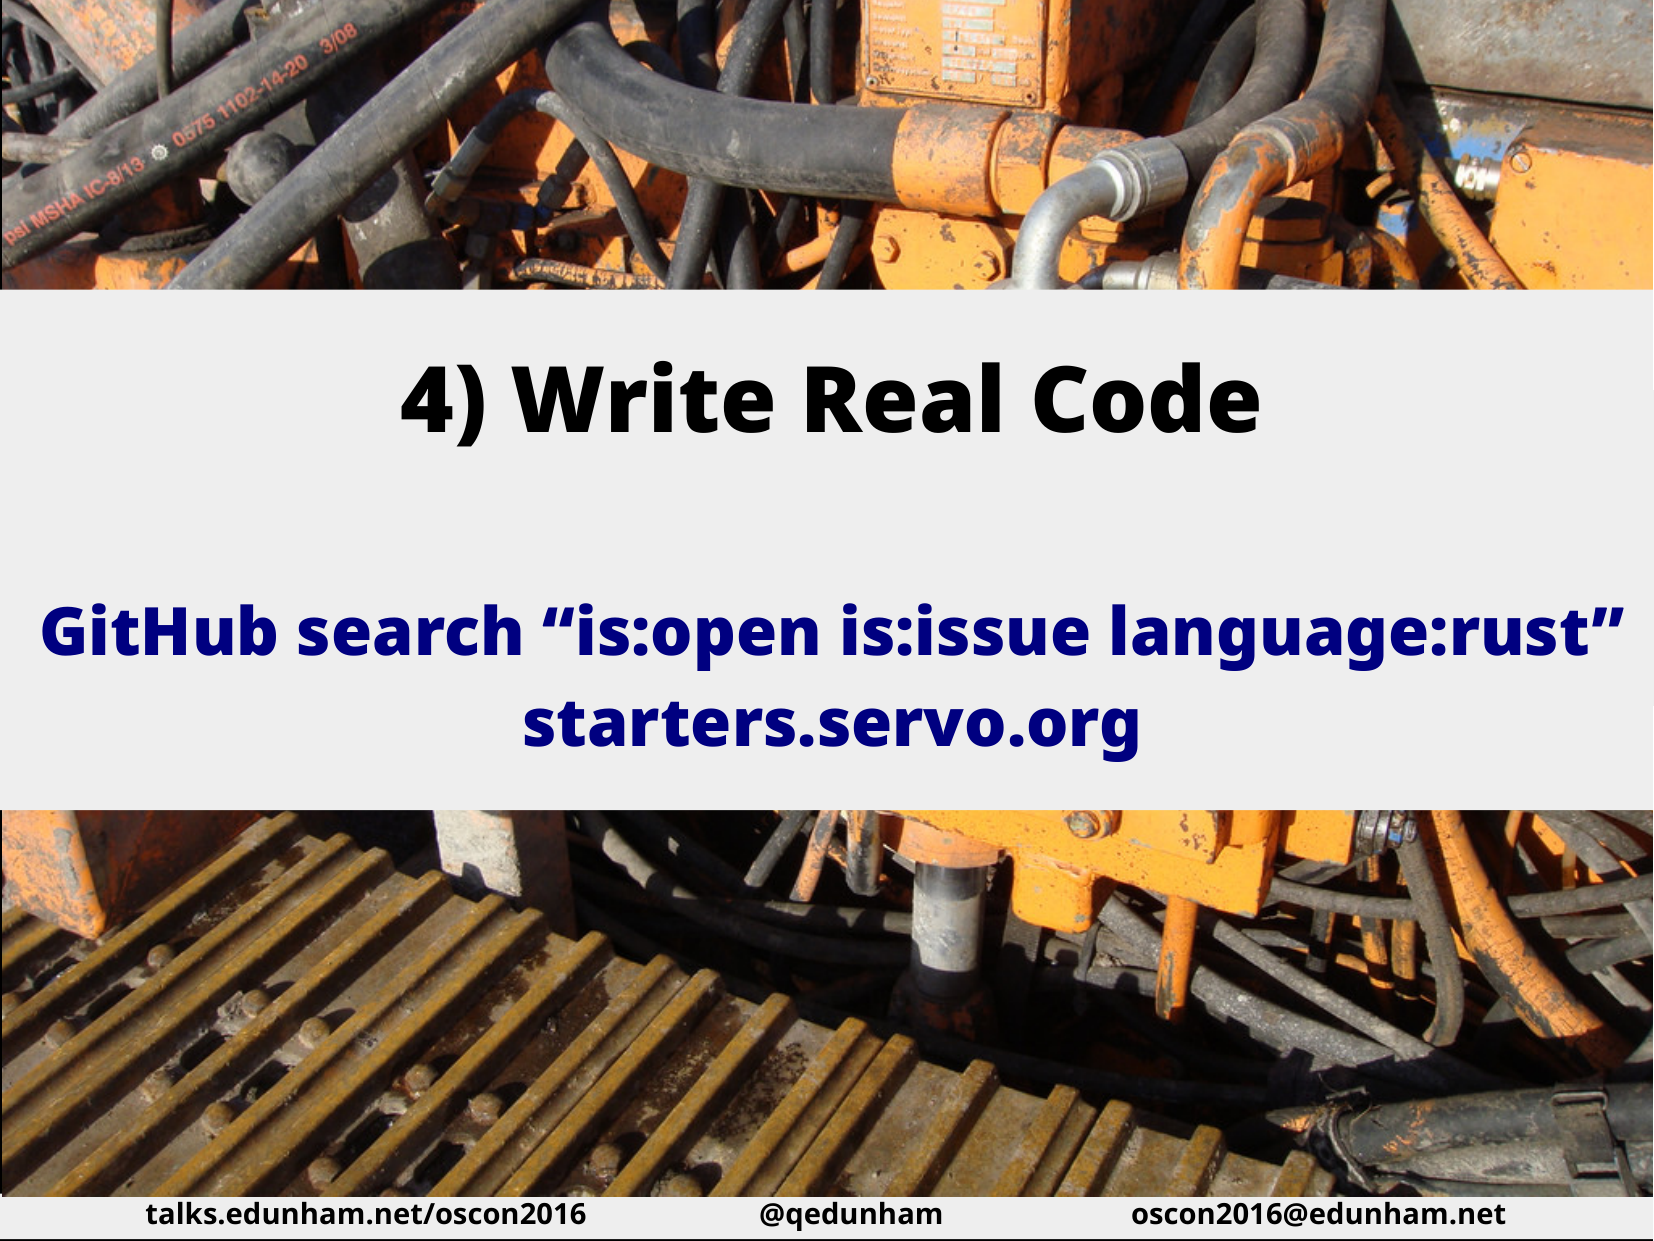

# 4) Write Real Code GitHub search “is:open is:issue language:rust” starters.servo.org